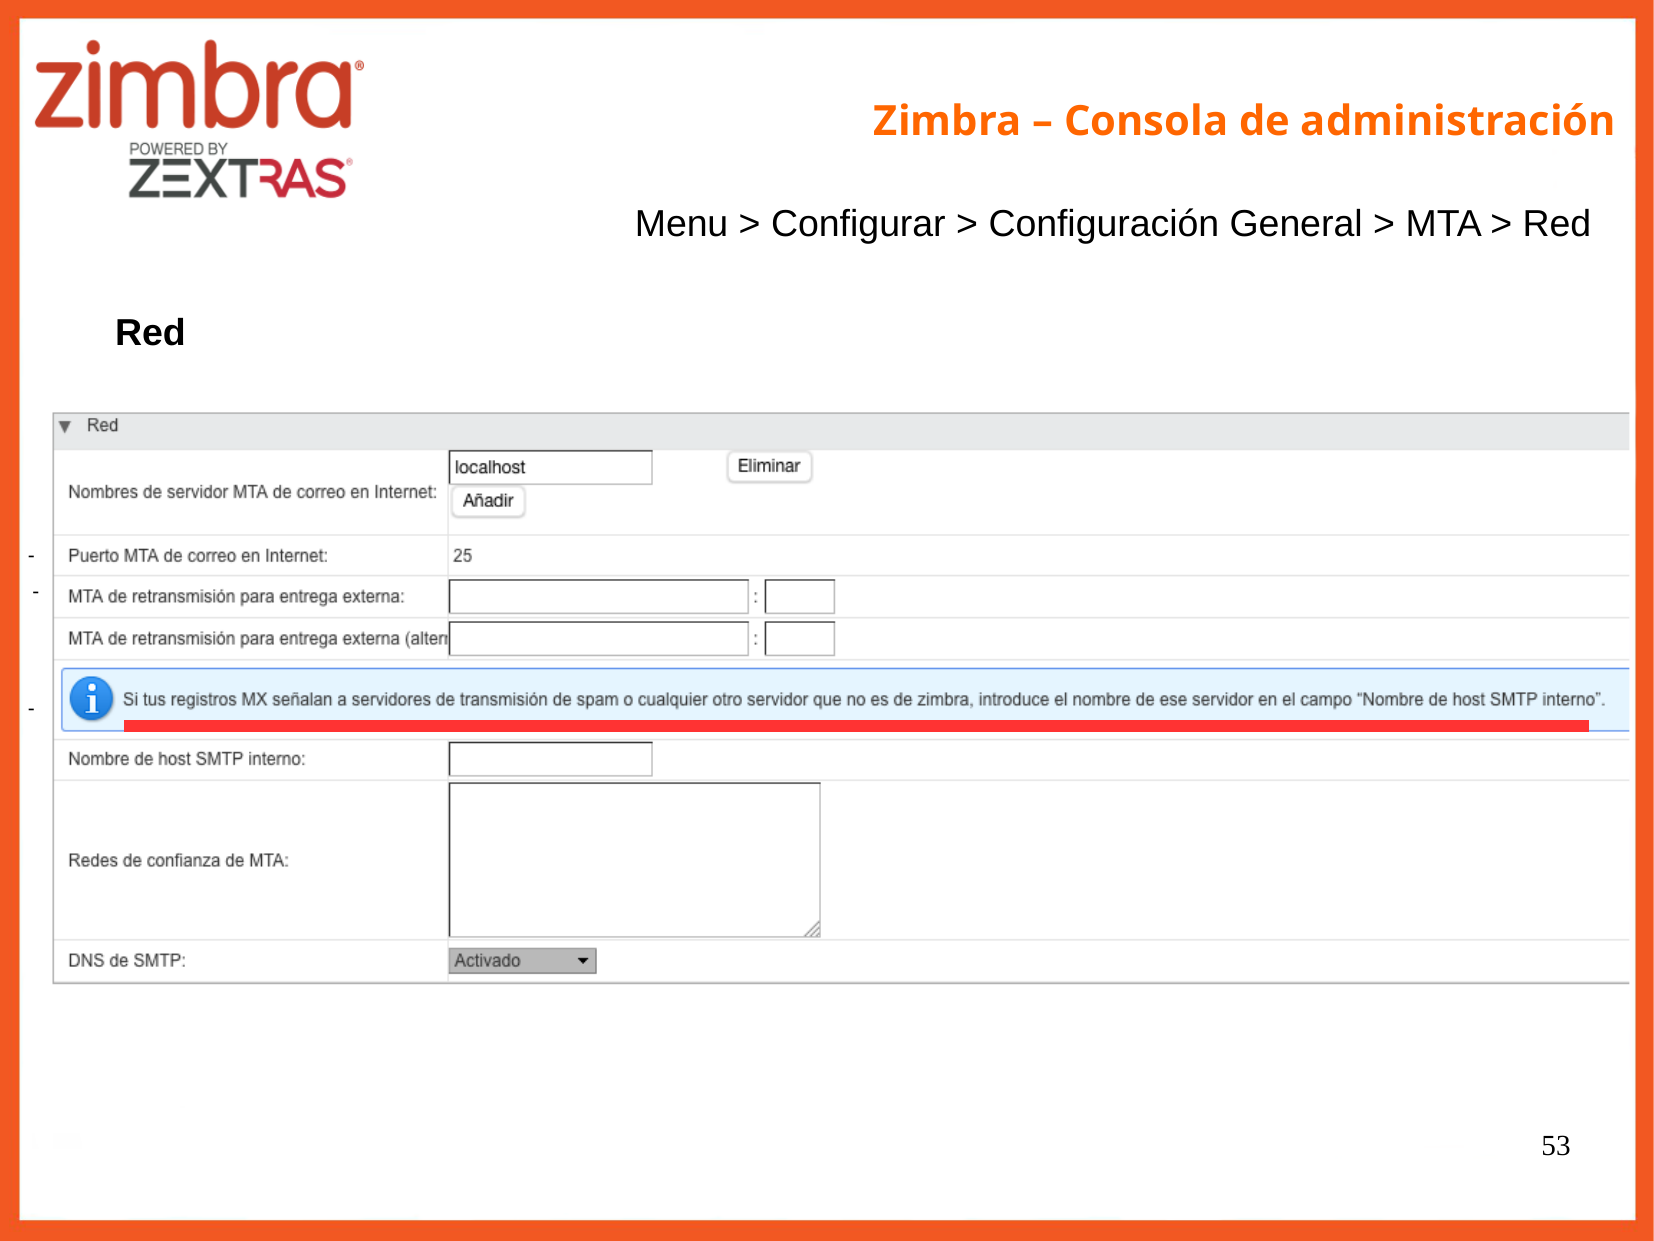

Zimbra – Consola de administración
Menu > Configurar > Configuración General > MTA > Red
Red
-
-
-
53